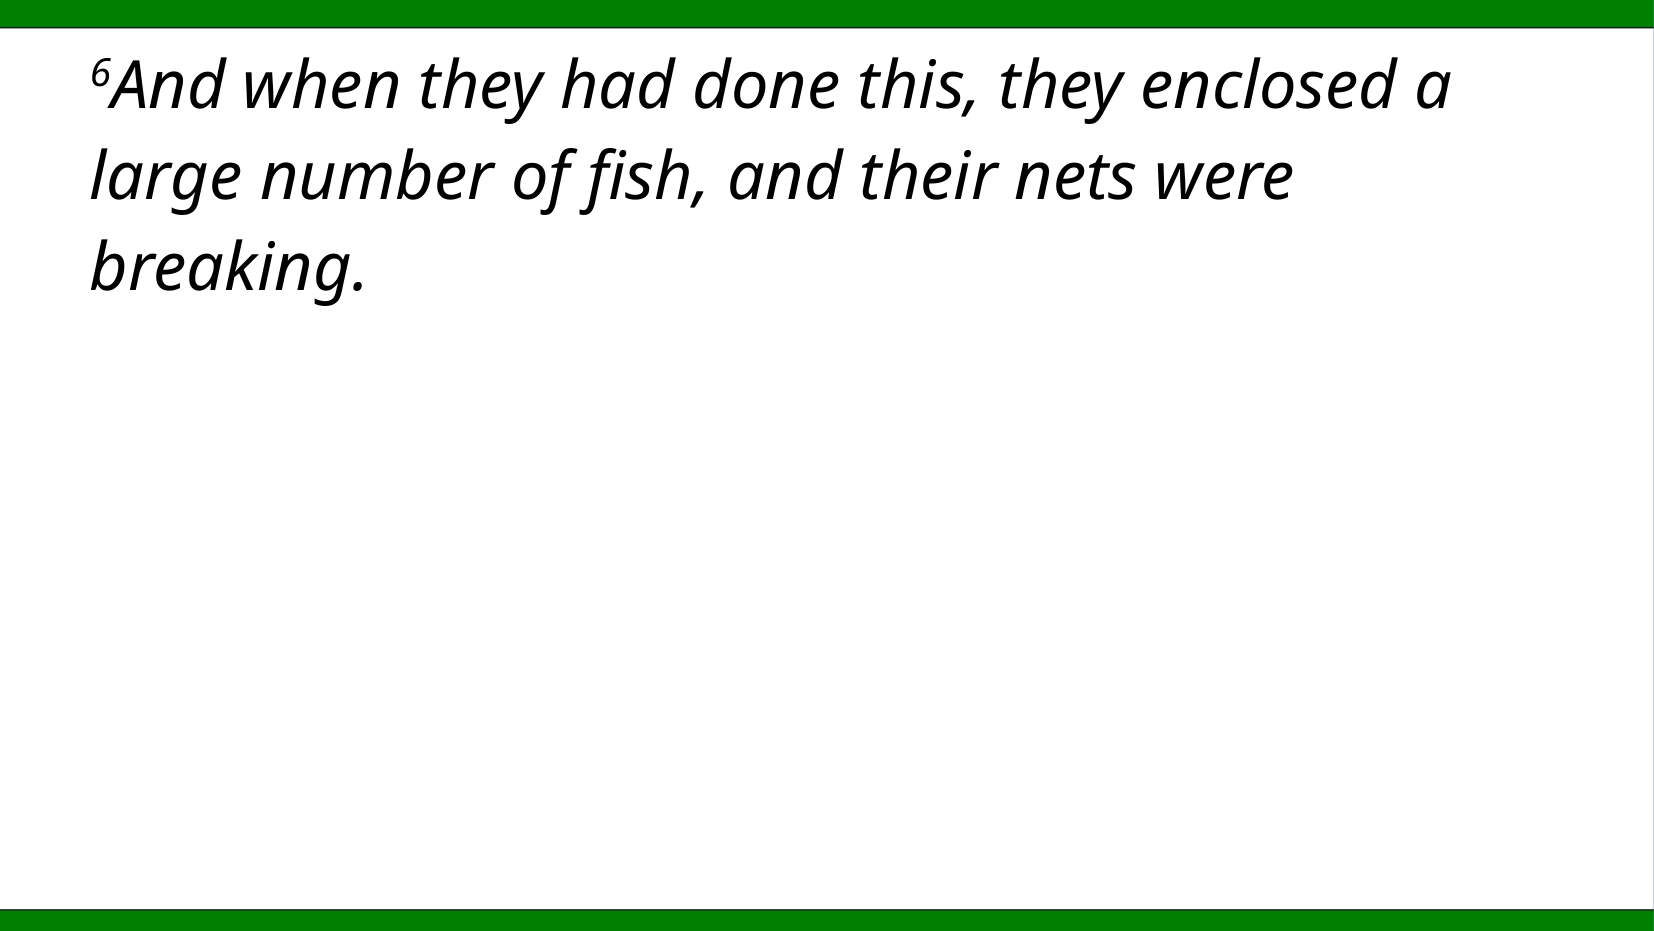

6And when they had done this, they enclosed a large number of fish, and their nets were breaking.